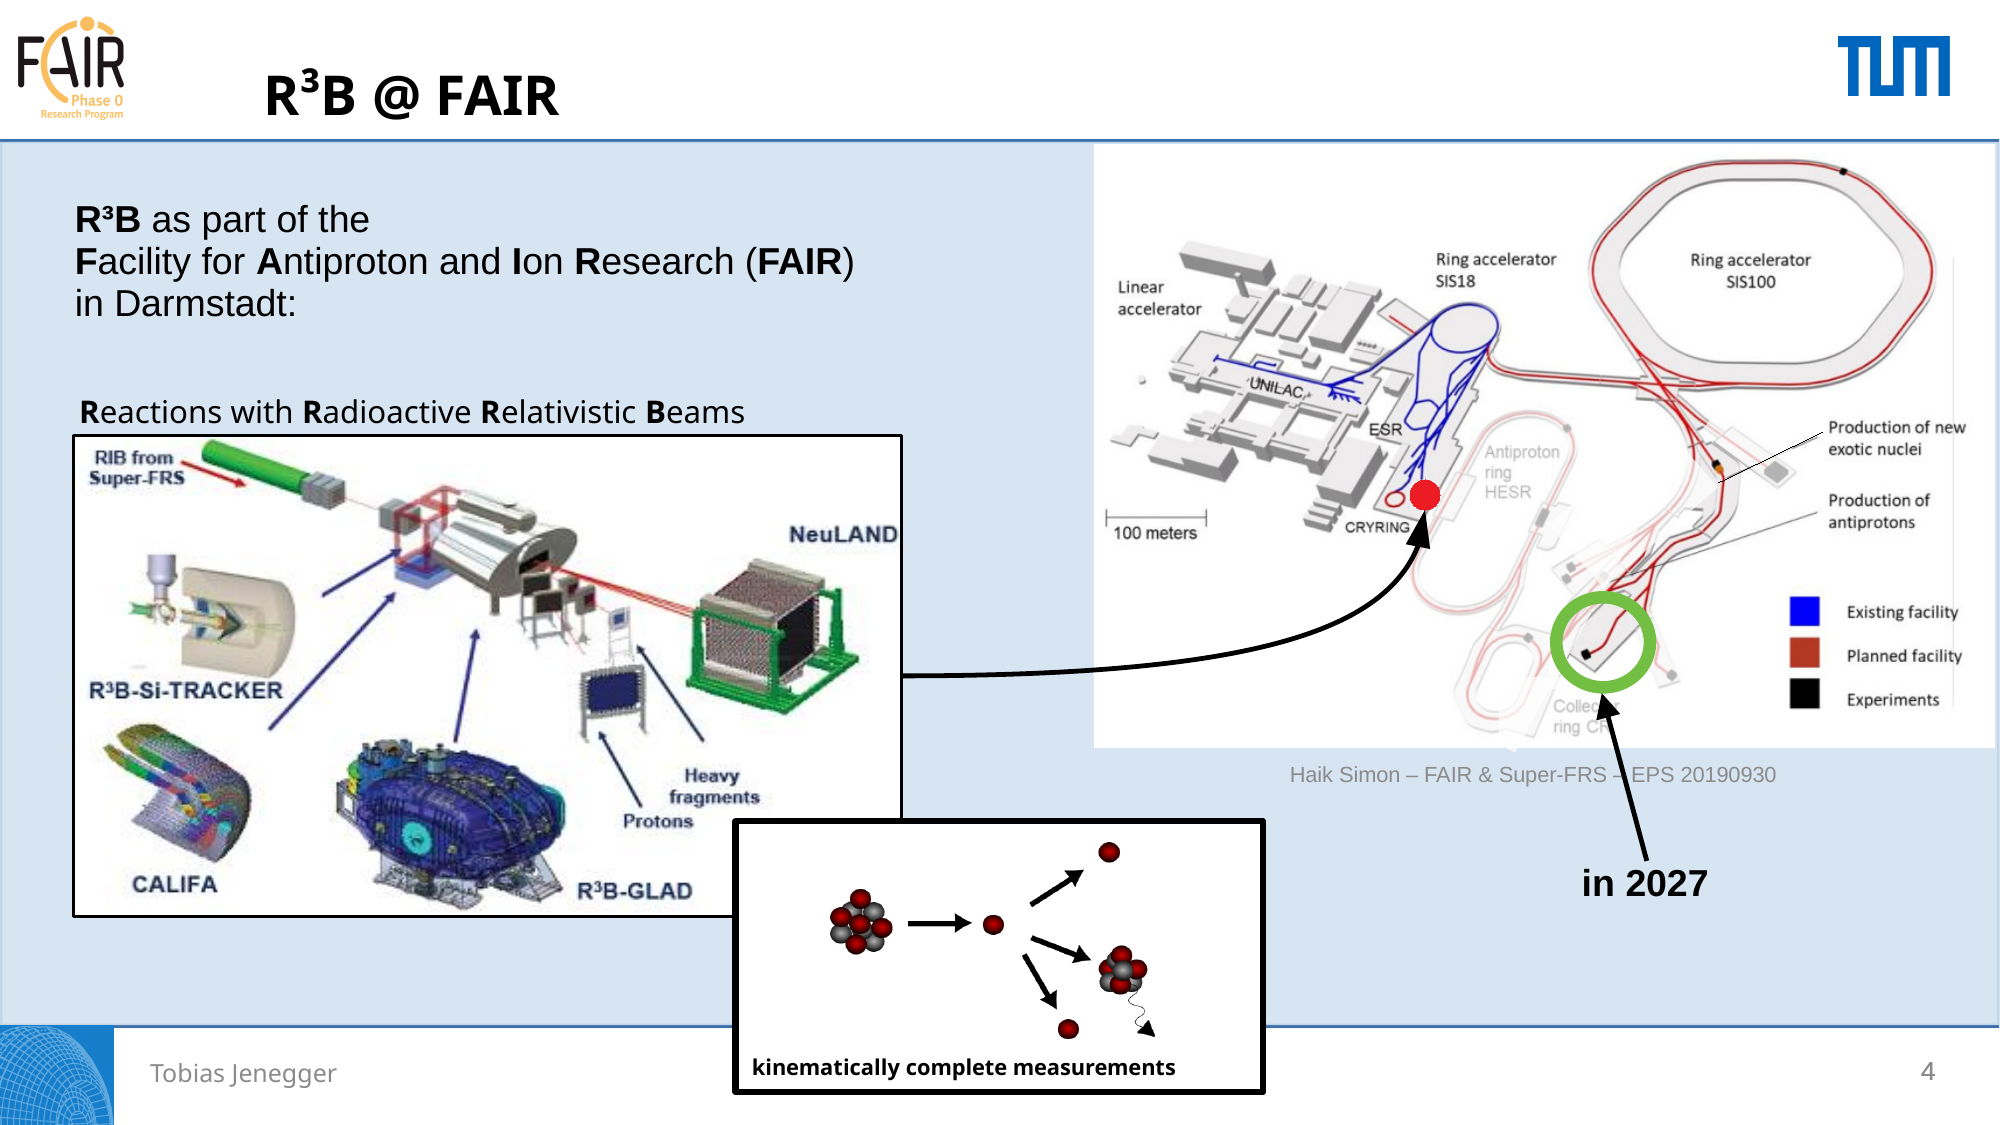

# R³B @ FAIR
R³B as part of the
Facility for Antiproton and Ion Research (FAIR)
in Darmstadt:
Reactions with Radioactive Relativistic Beams
Haik Simon – FAIR & Super-FRS – EPS 20190930
kinematically complete measurements
in 2027
4